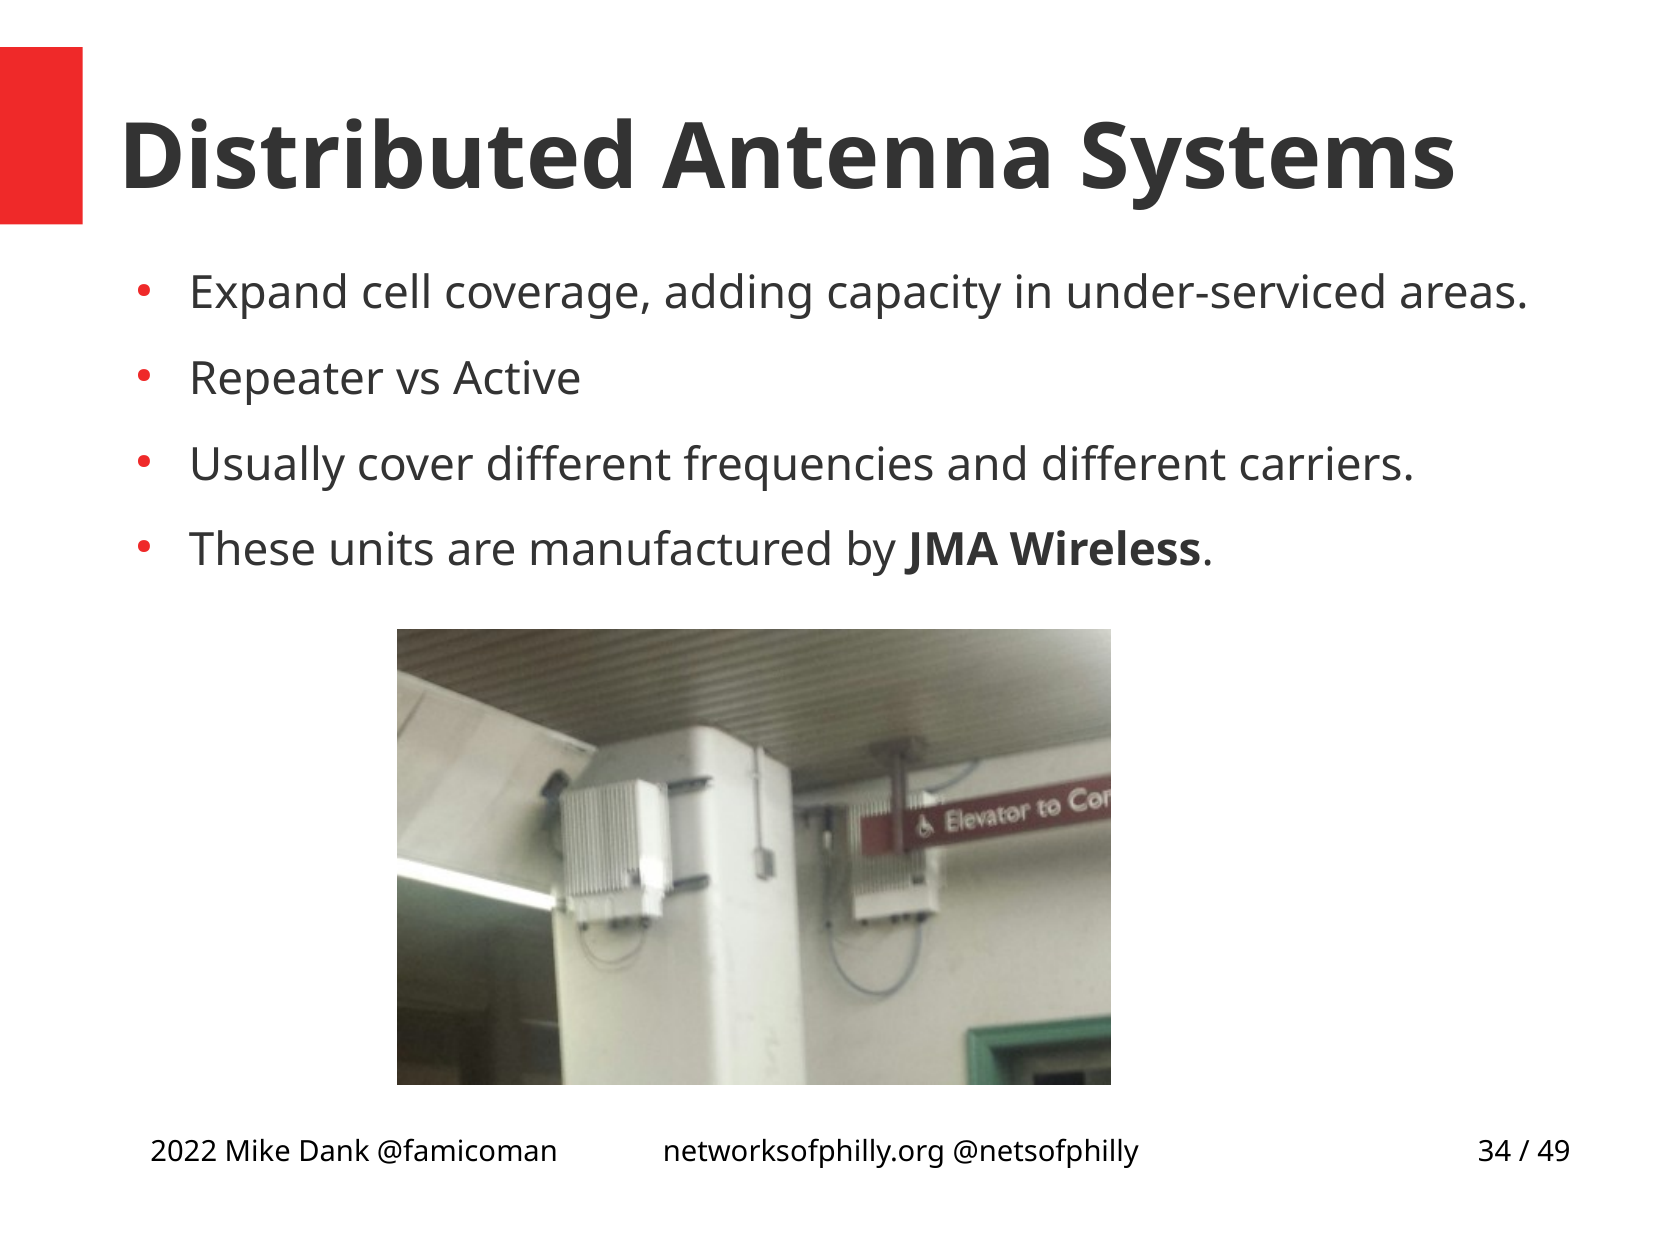

# Distributed Antenna Systems
Expand cell coverage, adding capacity in under-serviced areas.
Repeater vs Active
Usually cover different frequencies and different carriers.
These units are manufactured by JMA Wireless.
2022 Mike Dank @famicoman networksofphilly.org @netsofphilly
34